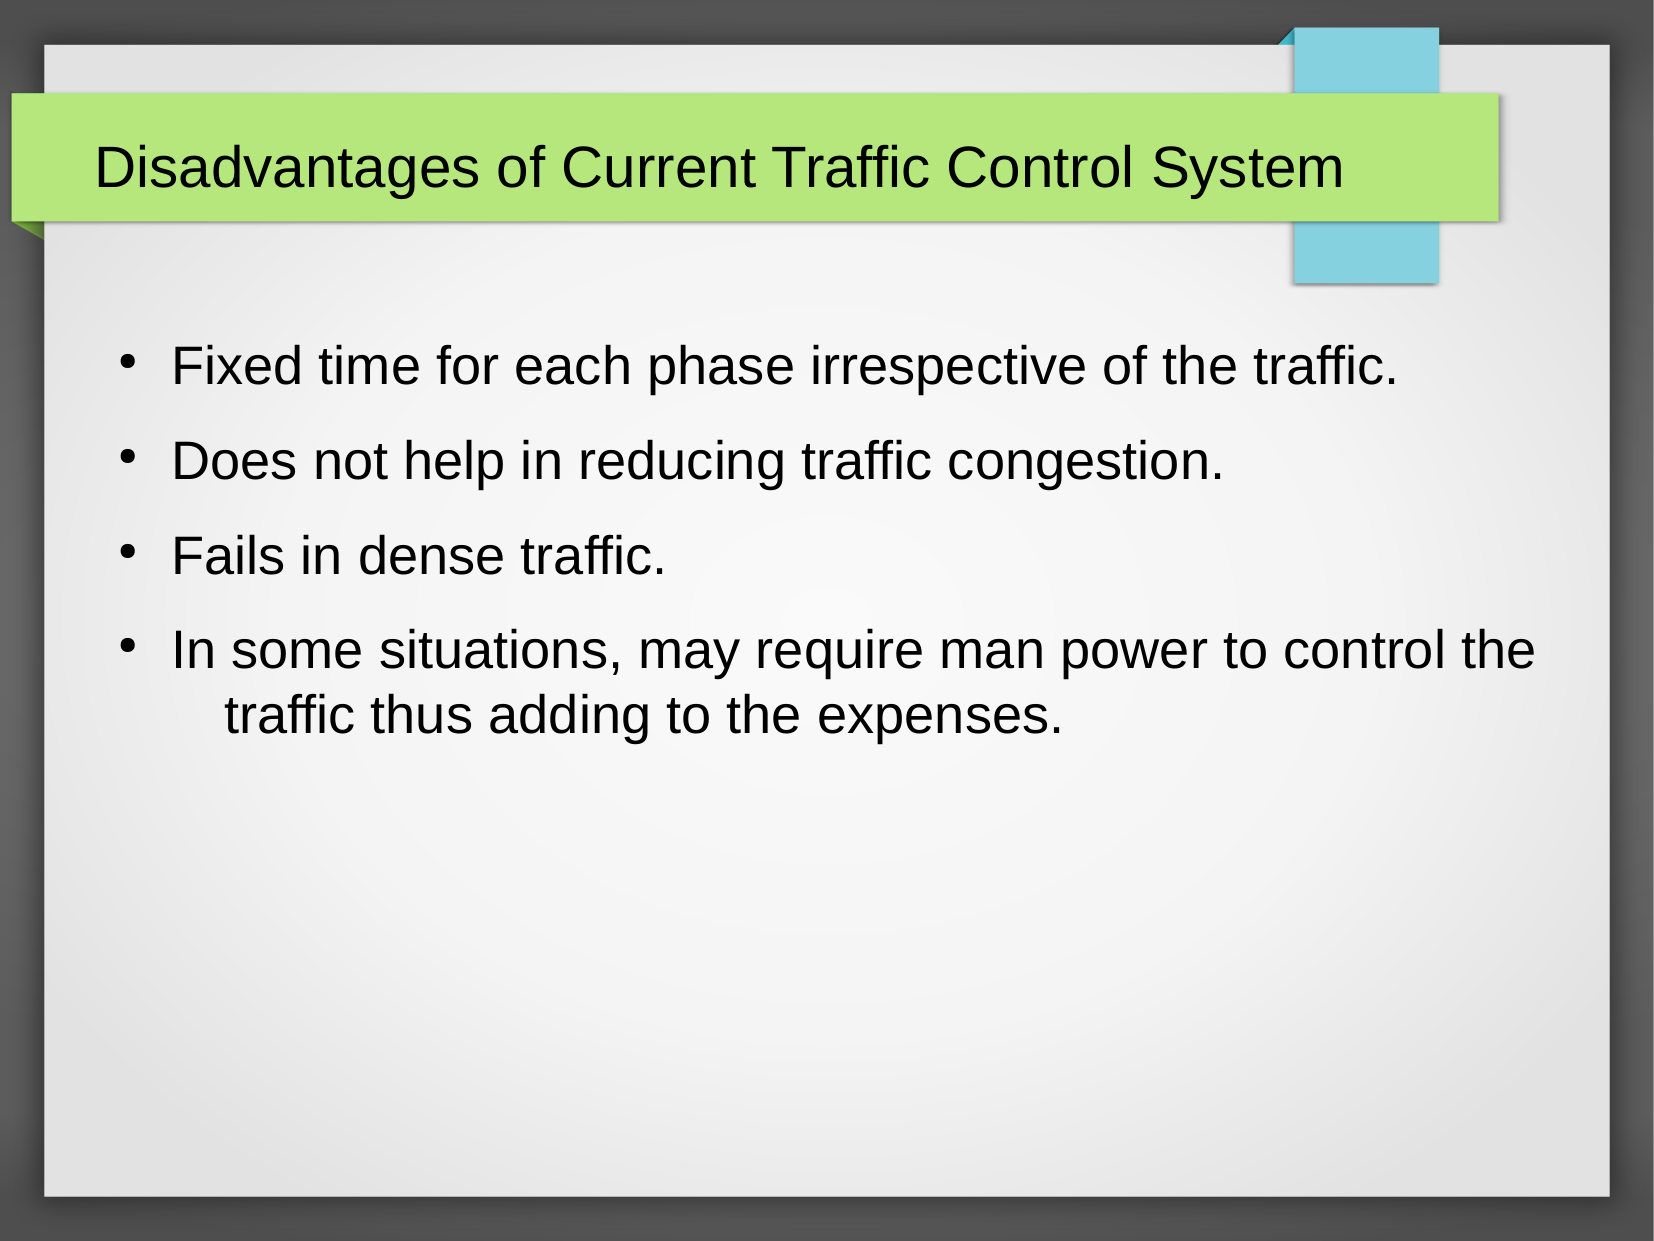

# Disadvantages of Current Traffic Control System
Fixed time for each phase irrespective of the traffic.
Does not help in reducing traffic congestion.
Fails in dense traffic.
In some situations, may require man power to control the traffic thus adding to the expenses.